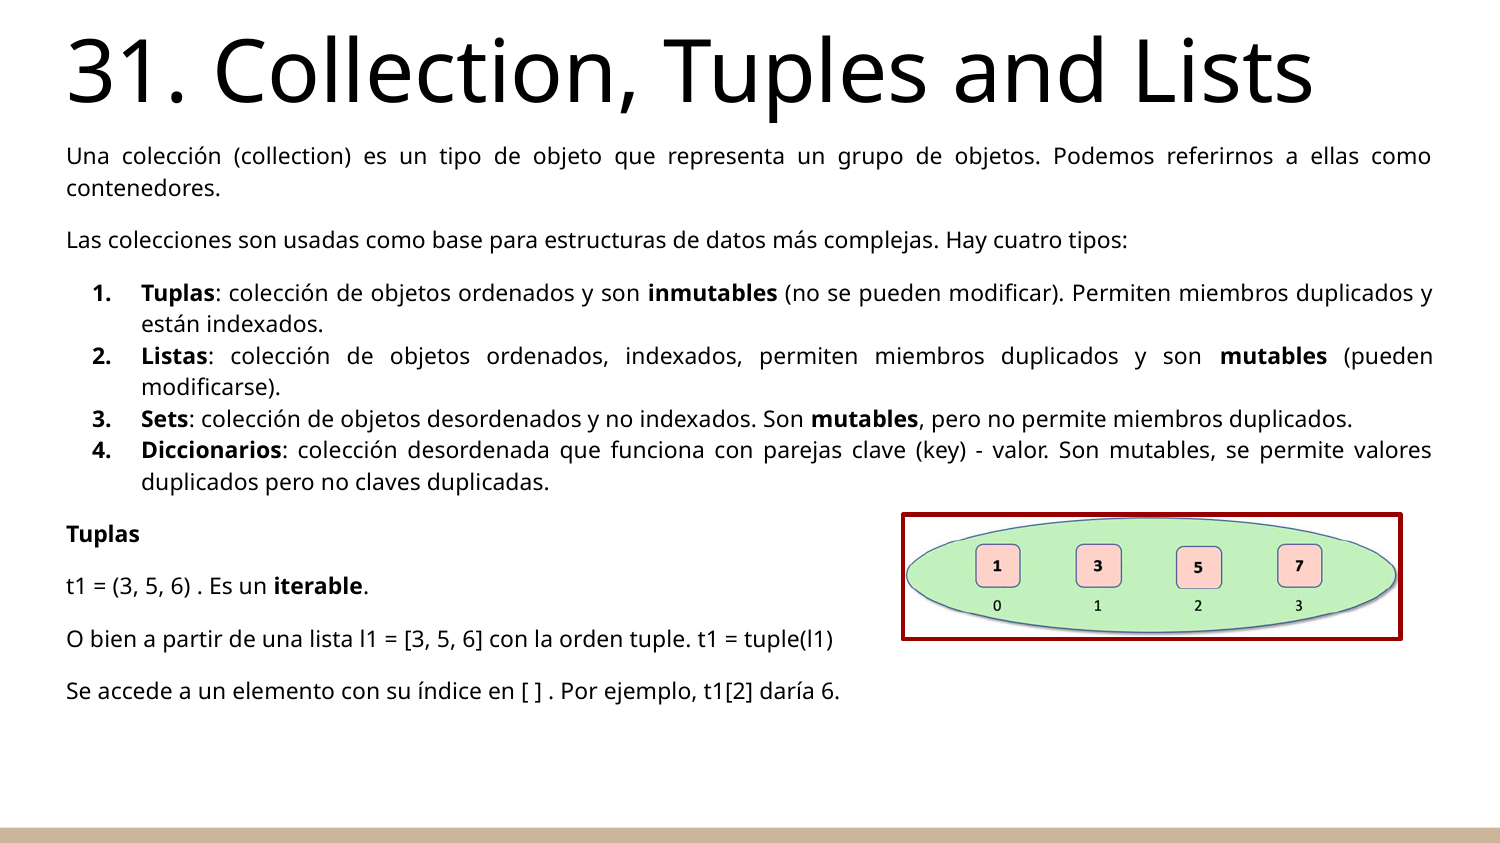

# 31. Collection, Tuples and Lists
Una colección (collection) es un tipo de objeto que representa un grupo de objetos. Podemos referirnos a ellas como contenedores.
Las colecciones son usadas como base para estructuras de datos más complejas. Hay cuatro tipos:
Tuplas: colección de objetos ordenados y son inmutables (no se pueden modificar). Permiten miembros duplicados y están indexados.
Listas: colección de objetos ordenados, indexados, permiten miembros duplicados y son mutables (pueden modificarse).
Sets: colección de objetos desordenados y no indexados. Son mutables, pero no permite miembros duplicados.
Diccionarios: colección desordenada que funciona con parejas clave (key) - valor. Son mutables, se permite valores duplicados pero no claves duplicadas.
Tuplas
t1 = (3, 5, 6) . Es un iterable.
O bien a partir de una lista l1 = [3, 5, 6] con la orden tuple. t1 = tuple(l1)
Se accede a un elemento con su índice en [ ] . Por ejemplo, t1[2] daría 6.